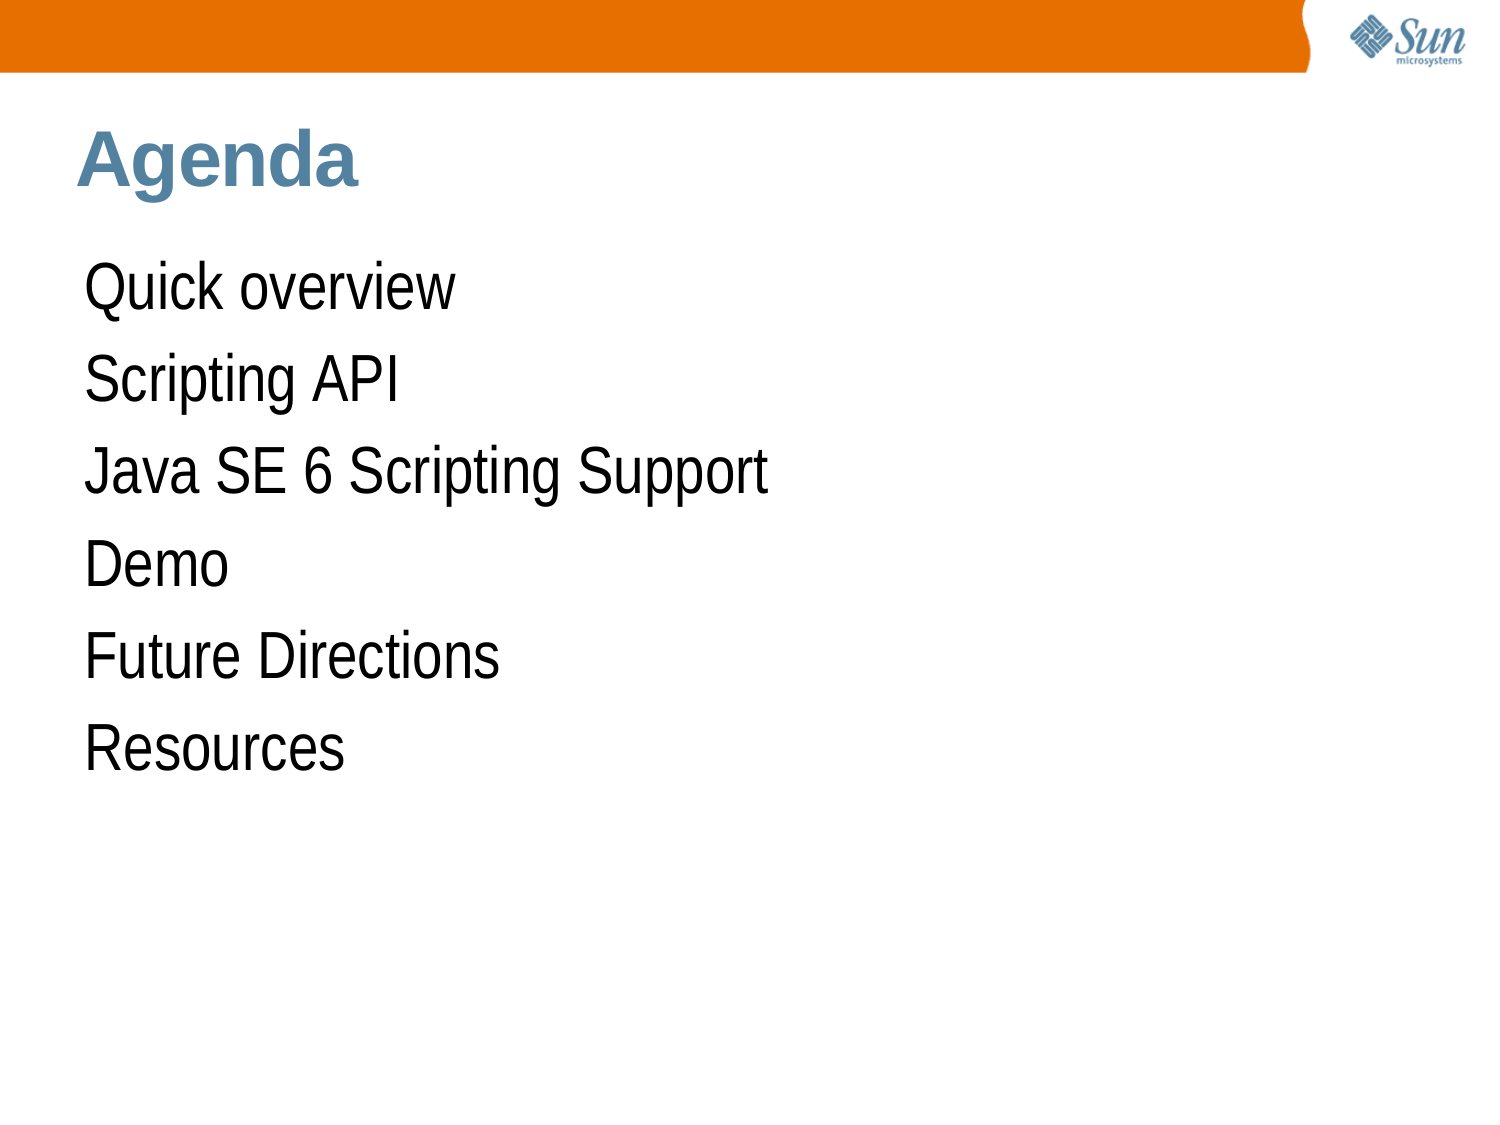

# Agenda
Quick overview
Scripting API
Java SE 6 Scripting Support
Demo
Future Directions
Resources